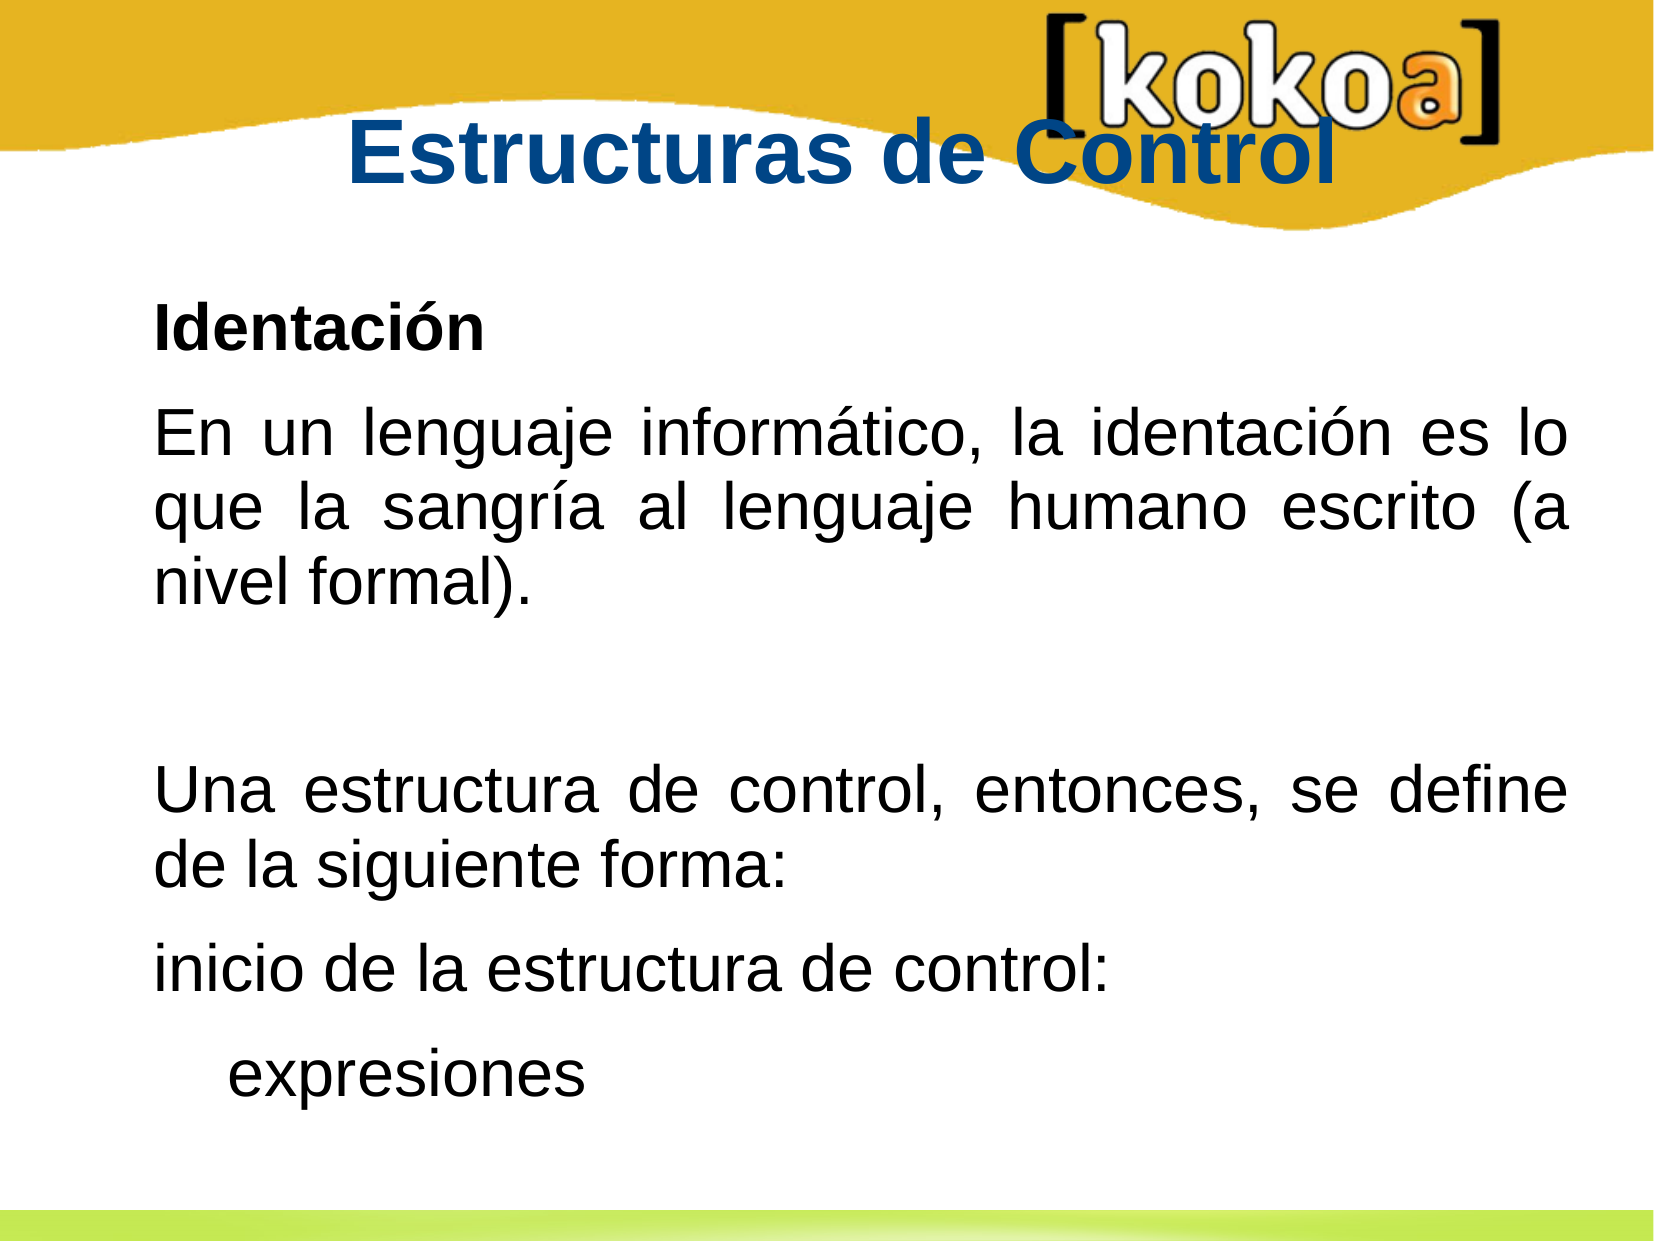

# Estructuras de Control
Identación
En un lenguaje informático, la identación es lo que la sangría al lenguaje humano escrito (a nivel formal).
Una estructura de control, entonces, se define de la siguiente forma:
inicio de la estructura de control:
 expresiones